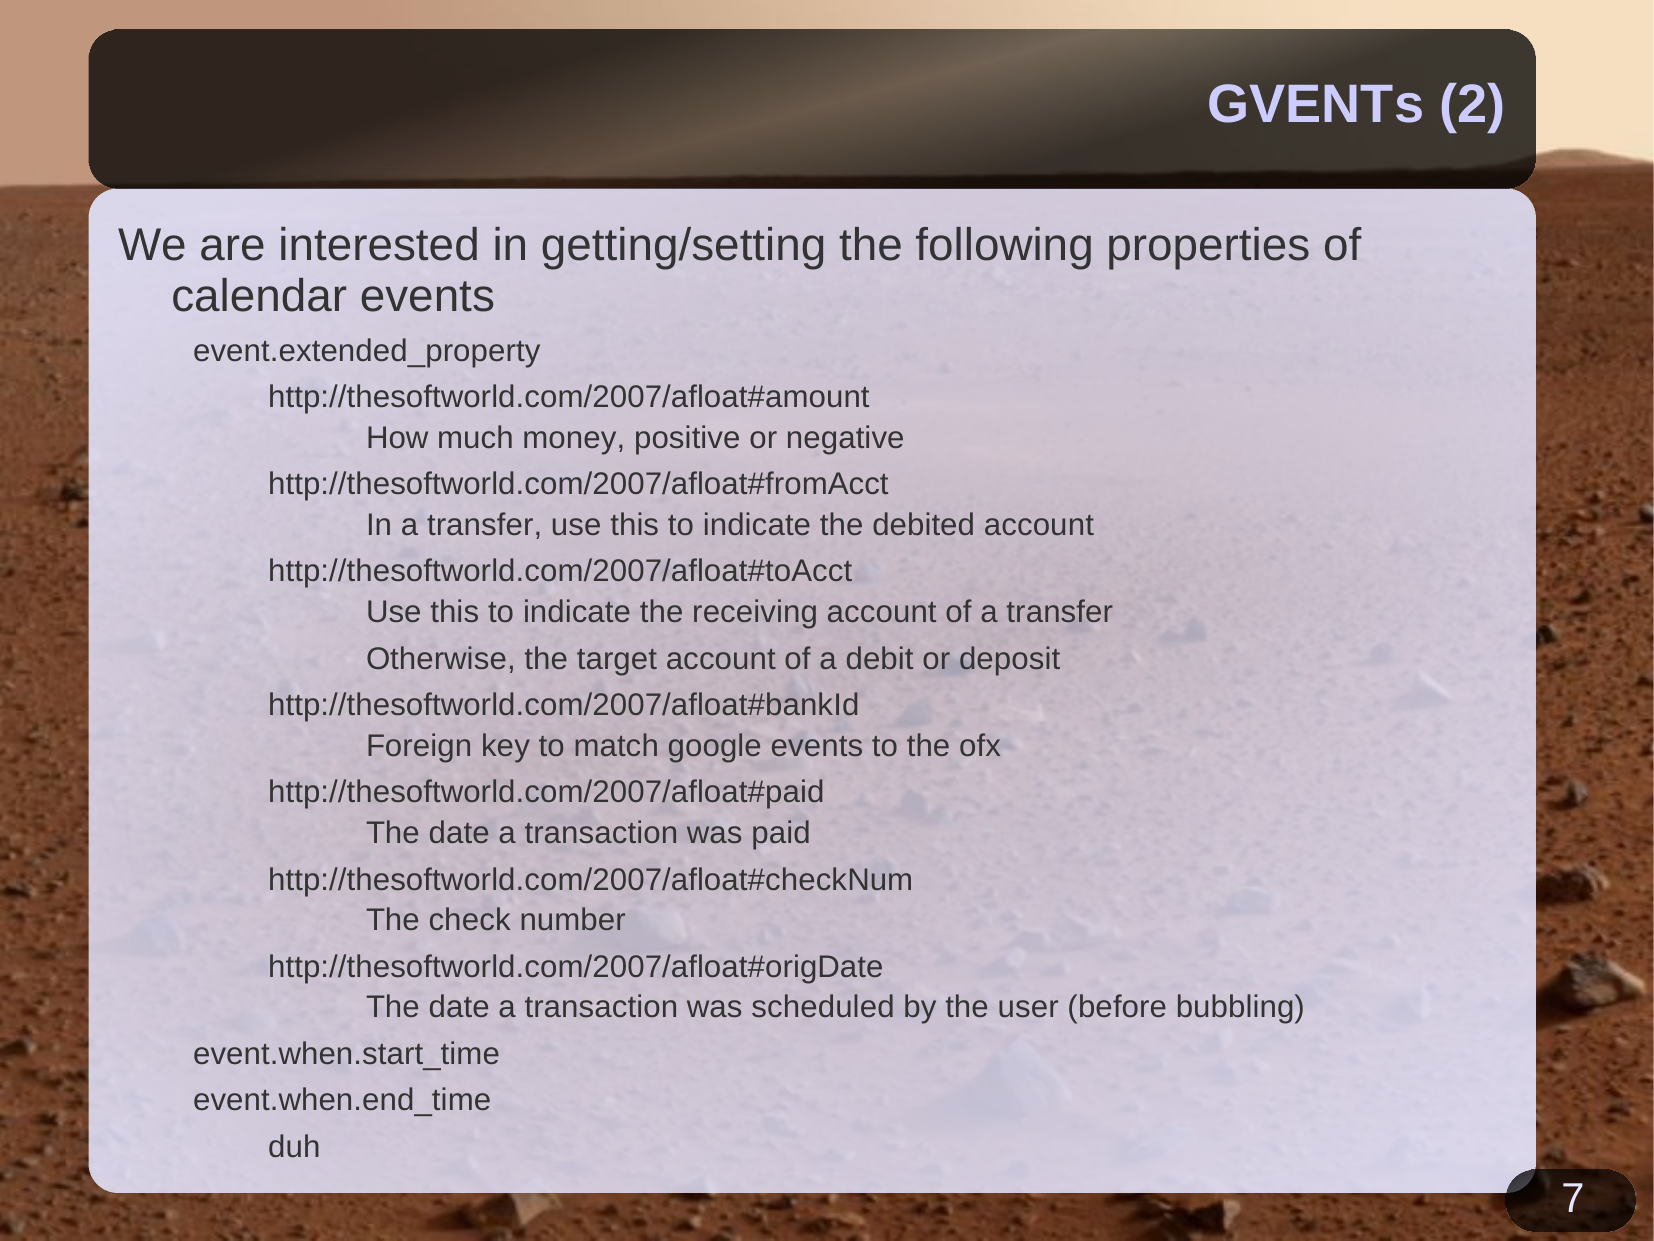

# GVENTs (2)
We are interested in getting/setting the following properties of calendar events
event.extended_property
http://thesoftworld.com/2007/afloat#amount
How much money, positive or negative
http://thesoftworld.com/2007/afloat#fromAcct
In a transfer, use this to indicate the debited account
http://thesoftworld.com/2007/afloat#toAcct
Use this to indicate the receiving account of a transfer
Otherwise, the target account of a debit or deposit
http://thesoftworld.com/2007/afloat#bankId
Foreign key to match google events to the ofx
http://thesoftworld.com/2007/afloat#paid
The date a transaction was paid
http://thesoftworld.com/2007/afloat#checkNum
The check number
http://thesoftworld.com/2007/afloat#origDate
The date a transaction was scheduled by the user (before bubbling)
event.when.start_time
event.when.end_time
duh